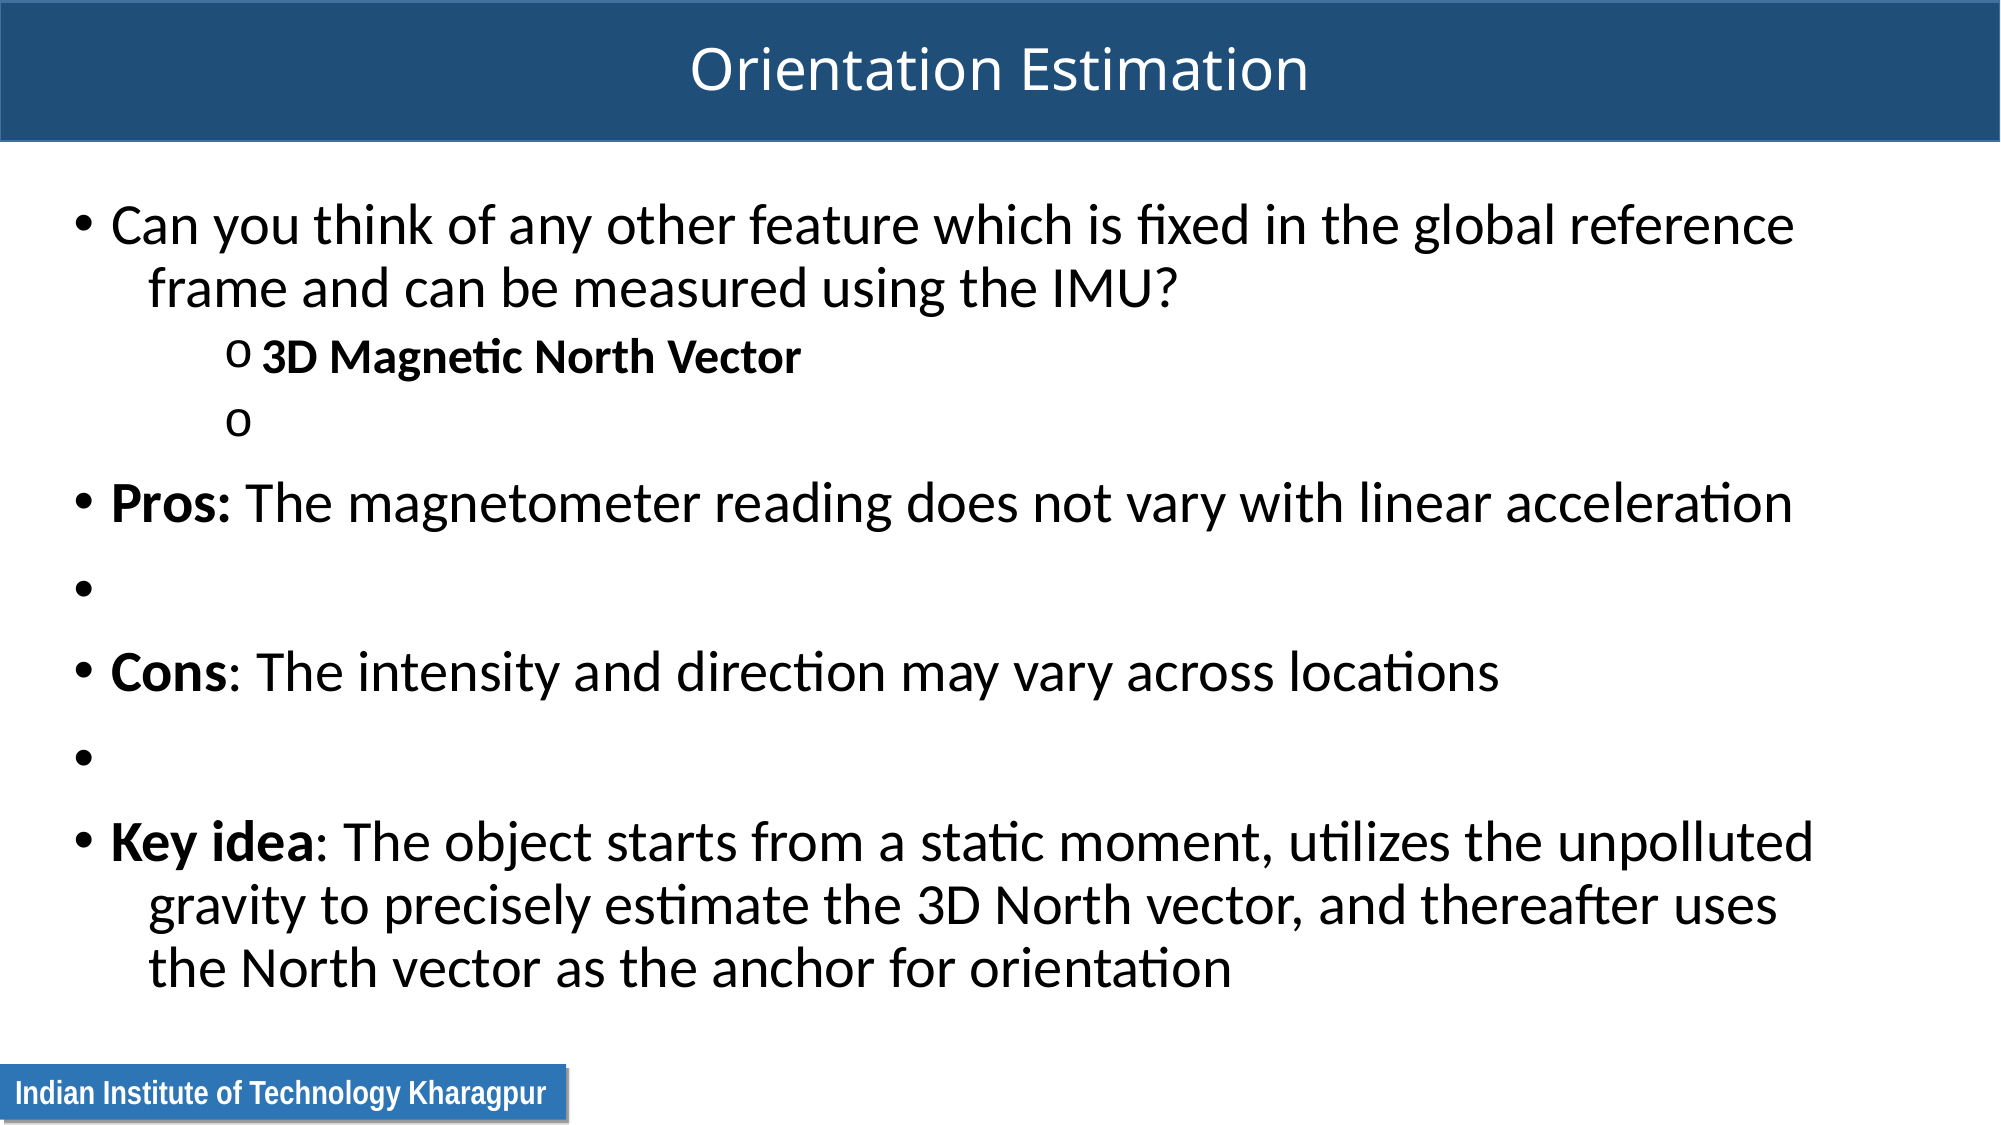

Orientation Estimation
# Can you think of any other feature which is fixed in the global reference frame and can be measured using the IMU?
3D Magnetic North Vector
Pros: The magnetometer reading does not vary with linear acceleration
Cons: The intensity and direction may vary across locations
Key idea: The object starts from a static moment, utilizes the unpolluted gravity to precisely estimate the 3D North vector, and thereafter uses the North vector as the anchor for orientation